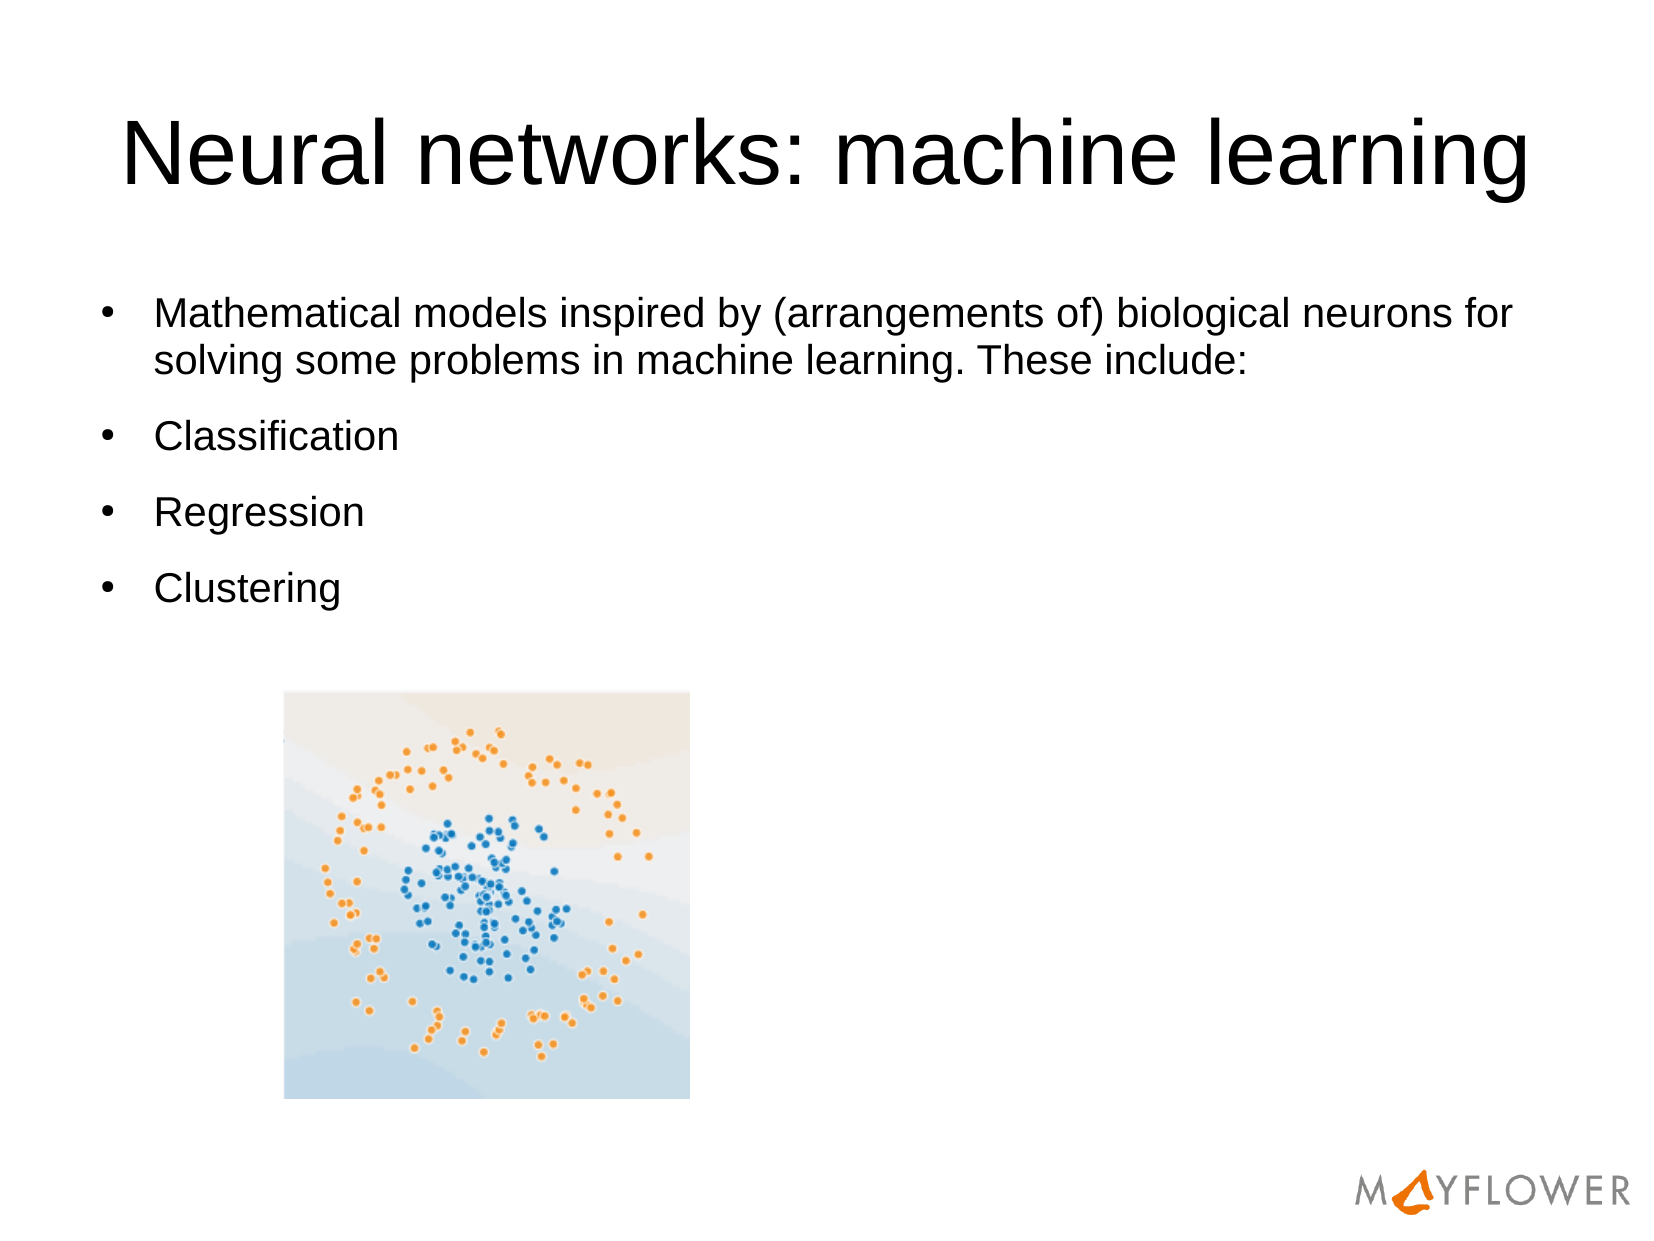

# Neural networks: machine learning
Mathematical models inspired by (arrangements of) biological neurons for solving some problems in machine learning. These include:
Classification
Regression
Clustering